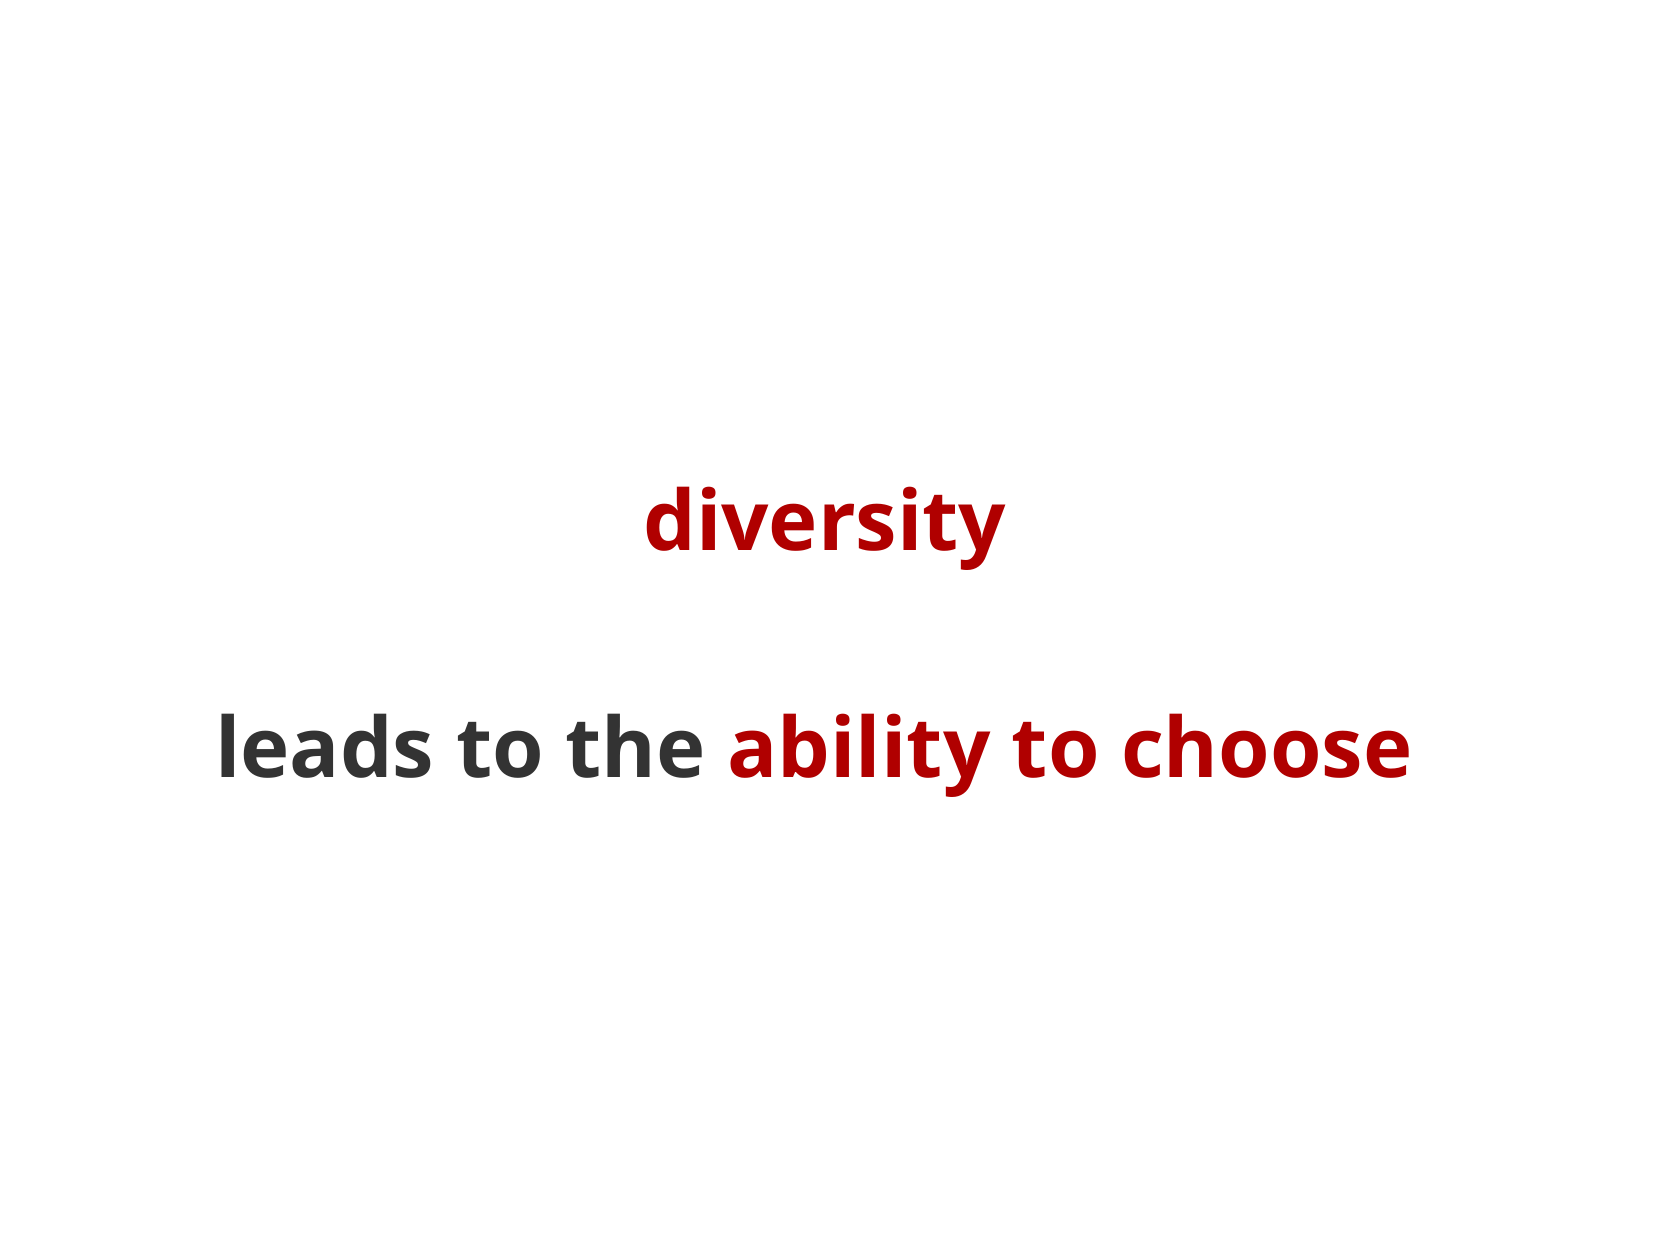

#
diversity
leads to the ability to choose